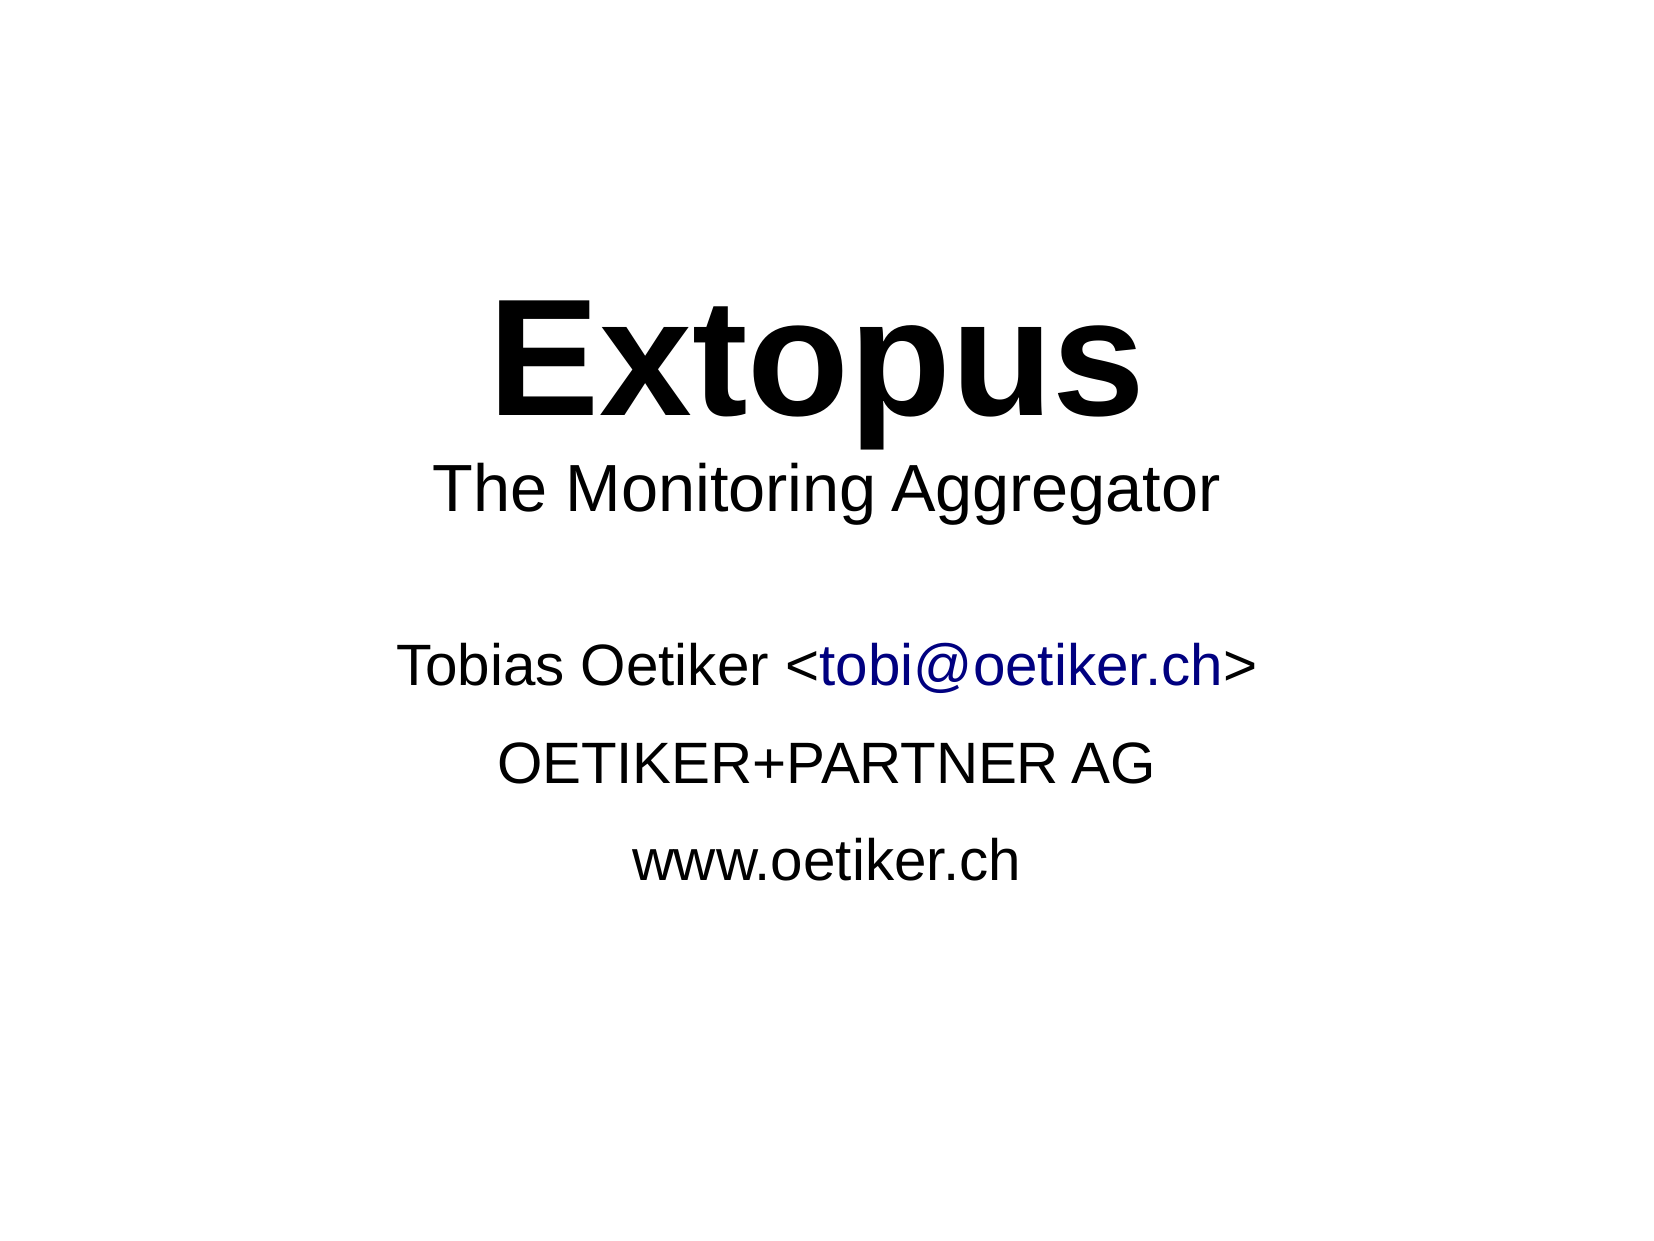

# Extopus
The Monitoring Aggregator
Tobias Oetiker <tobi@oetiker.ch>
OETIKER+PARTNER AG
www.oetiker.ch